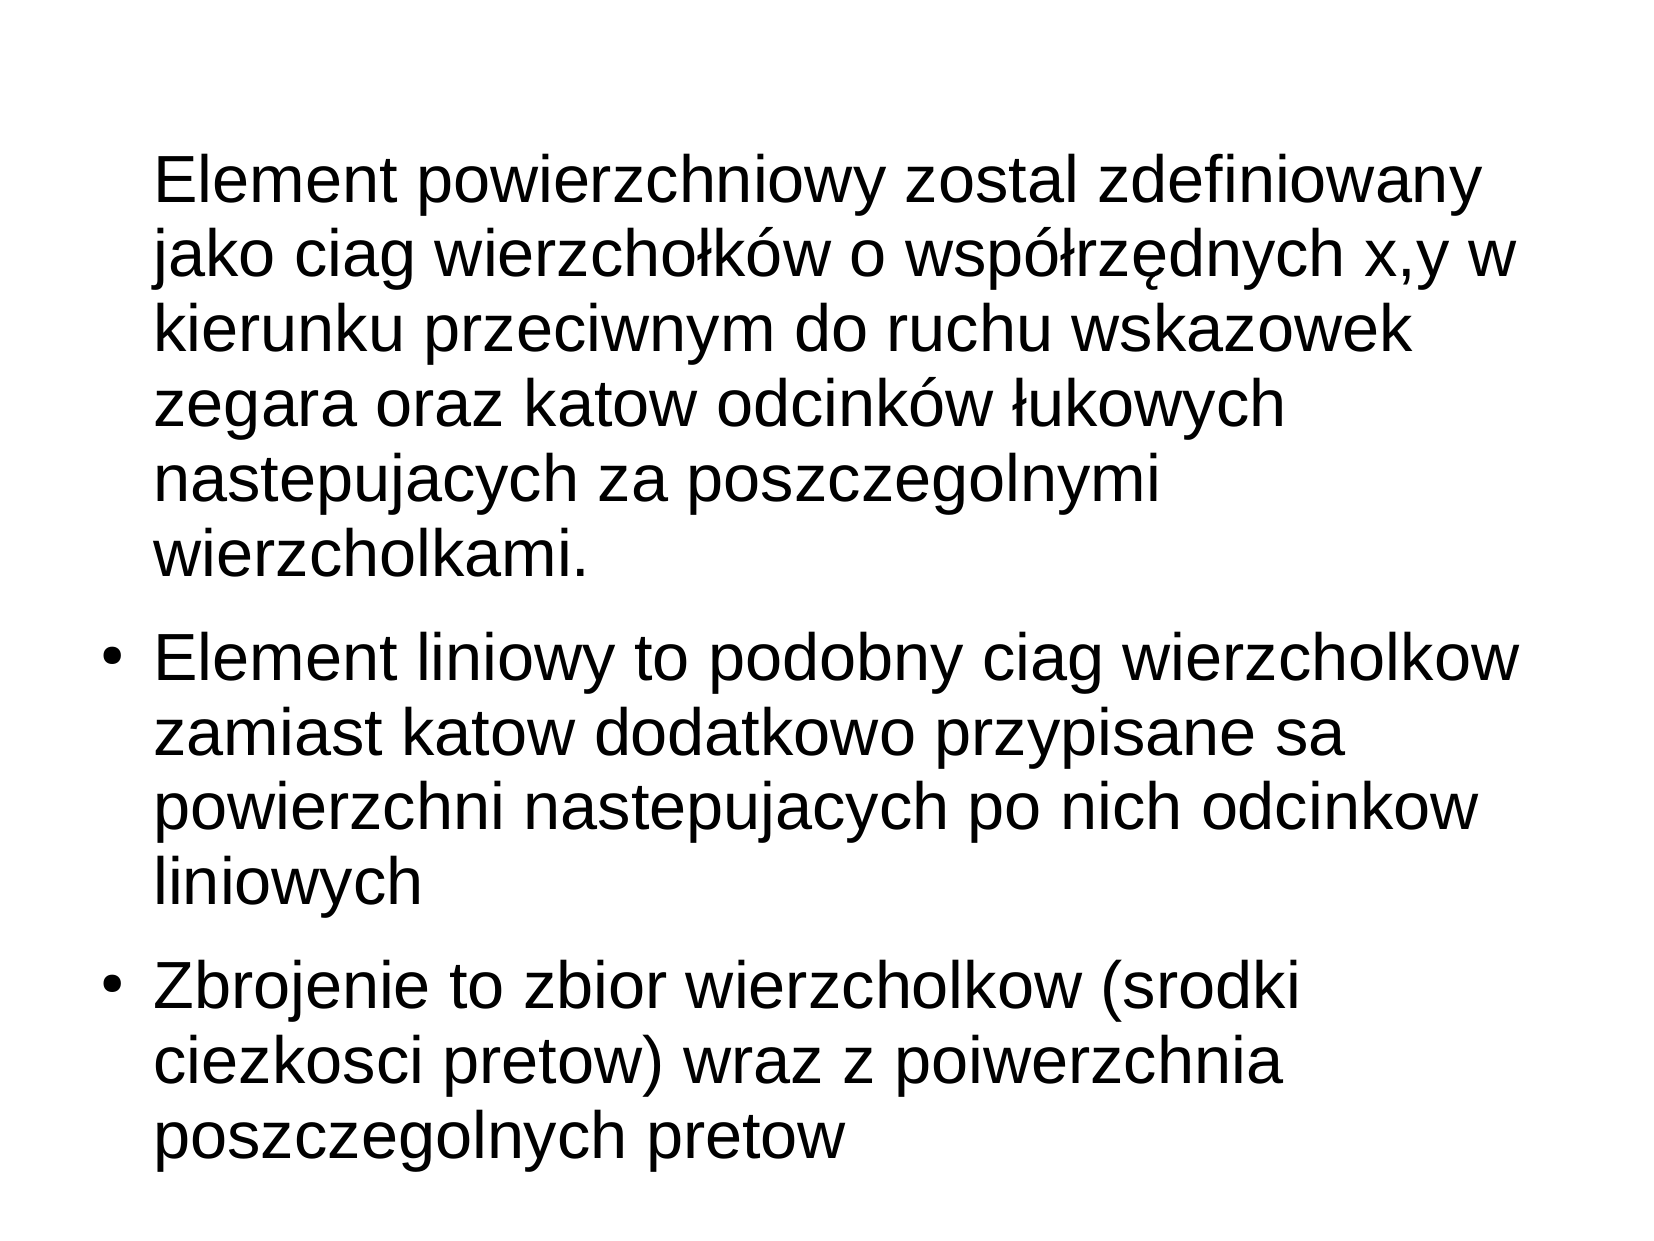

# Element powierzchniowy zostal zdefiniowany jako ciag wierzchołków o współrzędnych x,y w kierunku przeciwnym do ruchu wskazowek zegara oraz katow odcinków łukowych nastepujacych za poszczegolnymi wierzcholkami.
Element liniowy to podobny ciag wierzcholkow zamiast katow dodatkowo przypisane sa powierzchni nastepujacych po nich odcinkow liniowych
Zbrojenie to zbior wierzcholkow (srodki ciezkosci pretow) wraz z poiwerzchnia poszczegolnych pretow